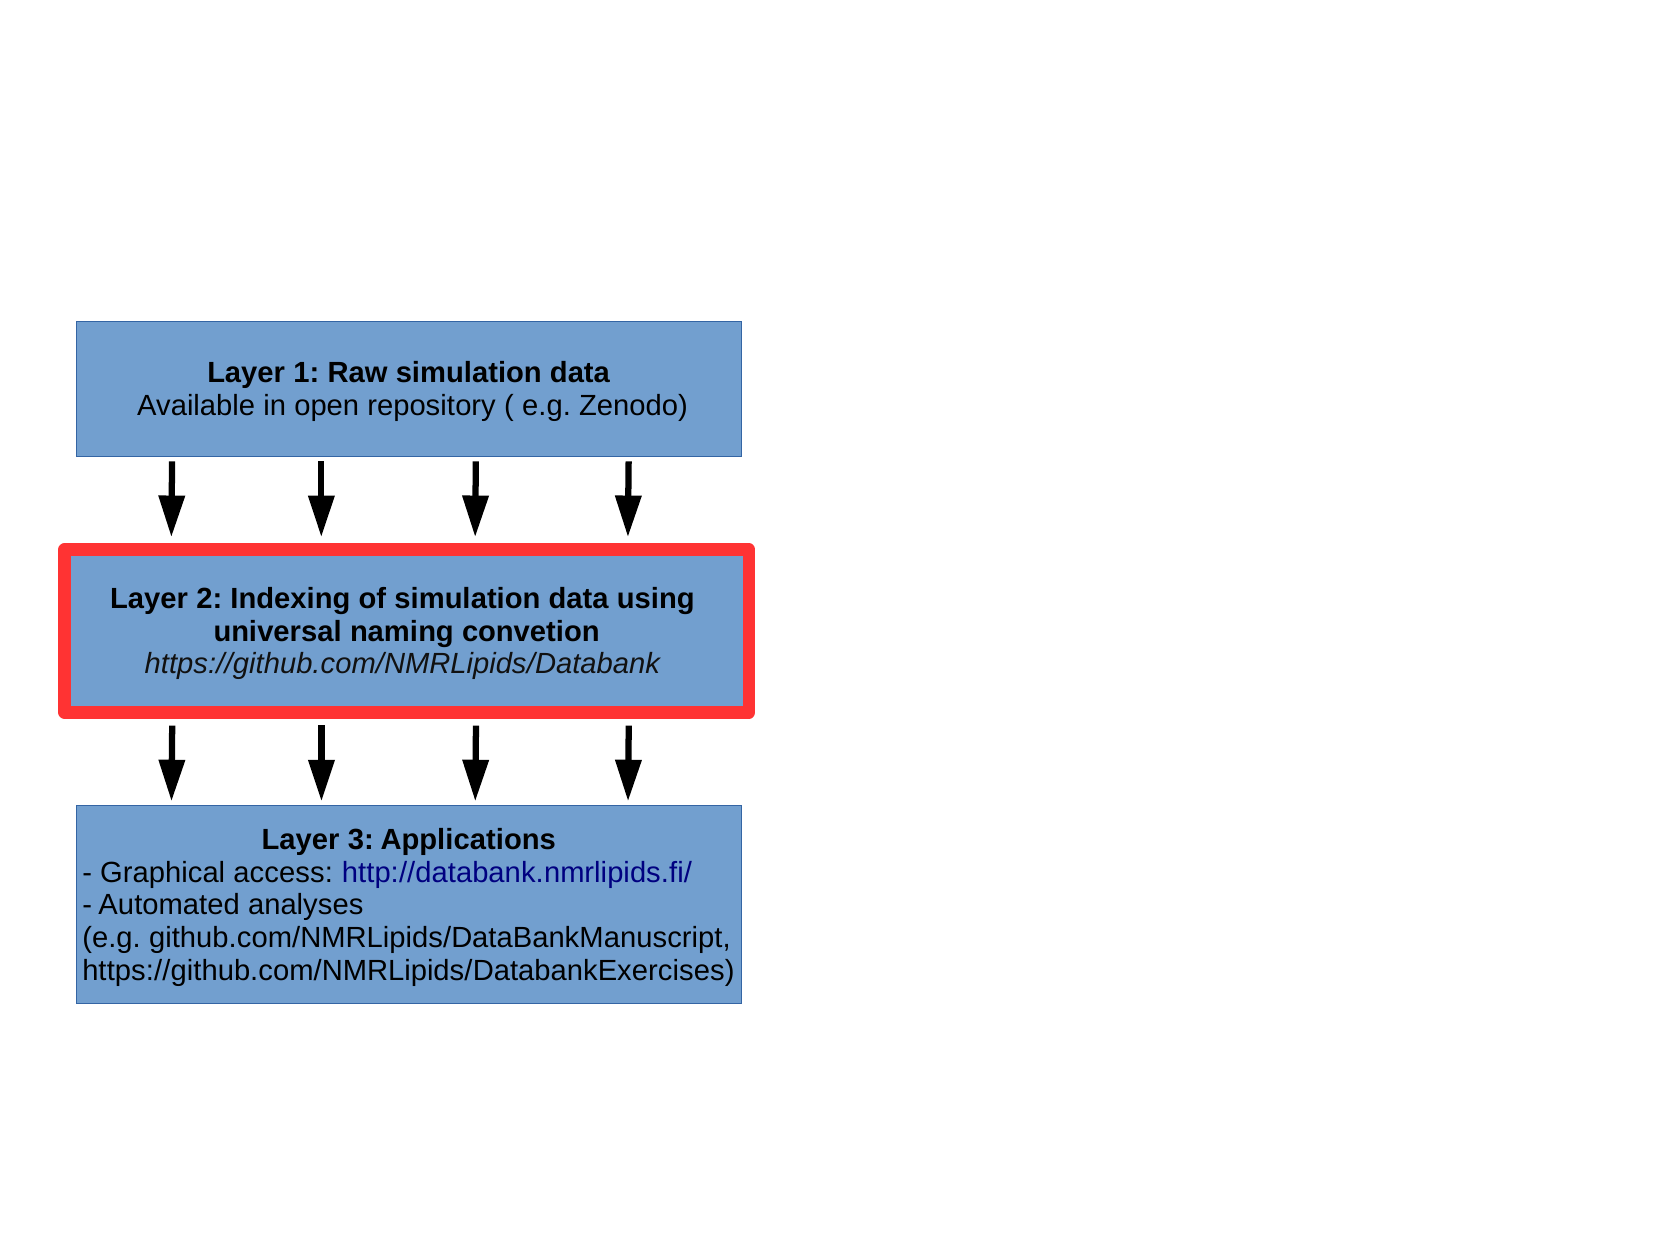

Layer 1: Raw simulation data
 Available in open repository ( e.g. Zenodo)
Layer 2: Indexing of simulation data using
universal naming convetion
https://github.com/NMRLipids/Databank
Layer 3: Applications
- Graphical access: http://databank.nmrlipids.fi/
- Automated analyses
(e.g. github.com/NMRLipids/DataBankManuscript,
https://github.com/NMRLipids/DatabankExercises)